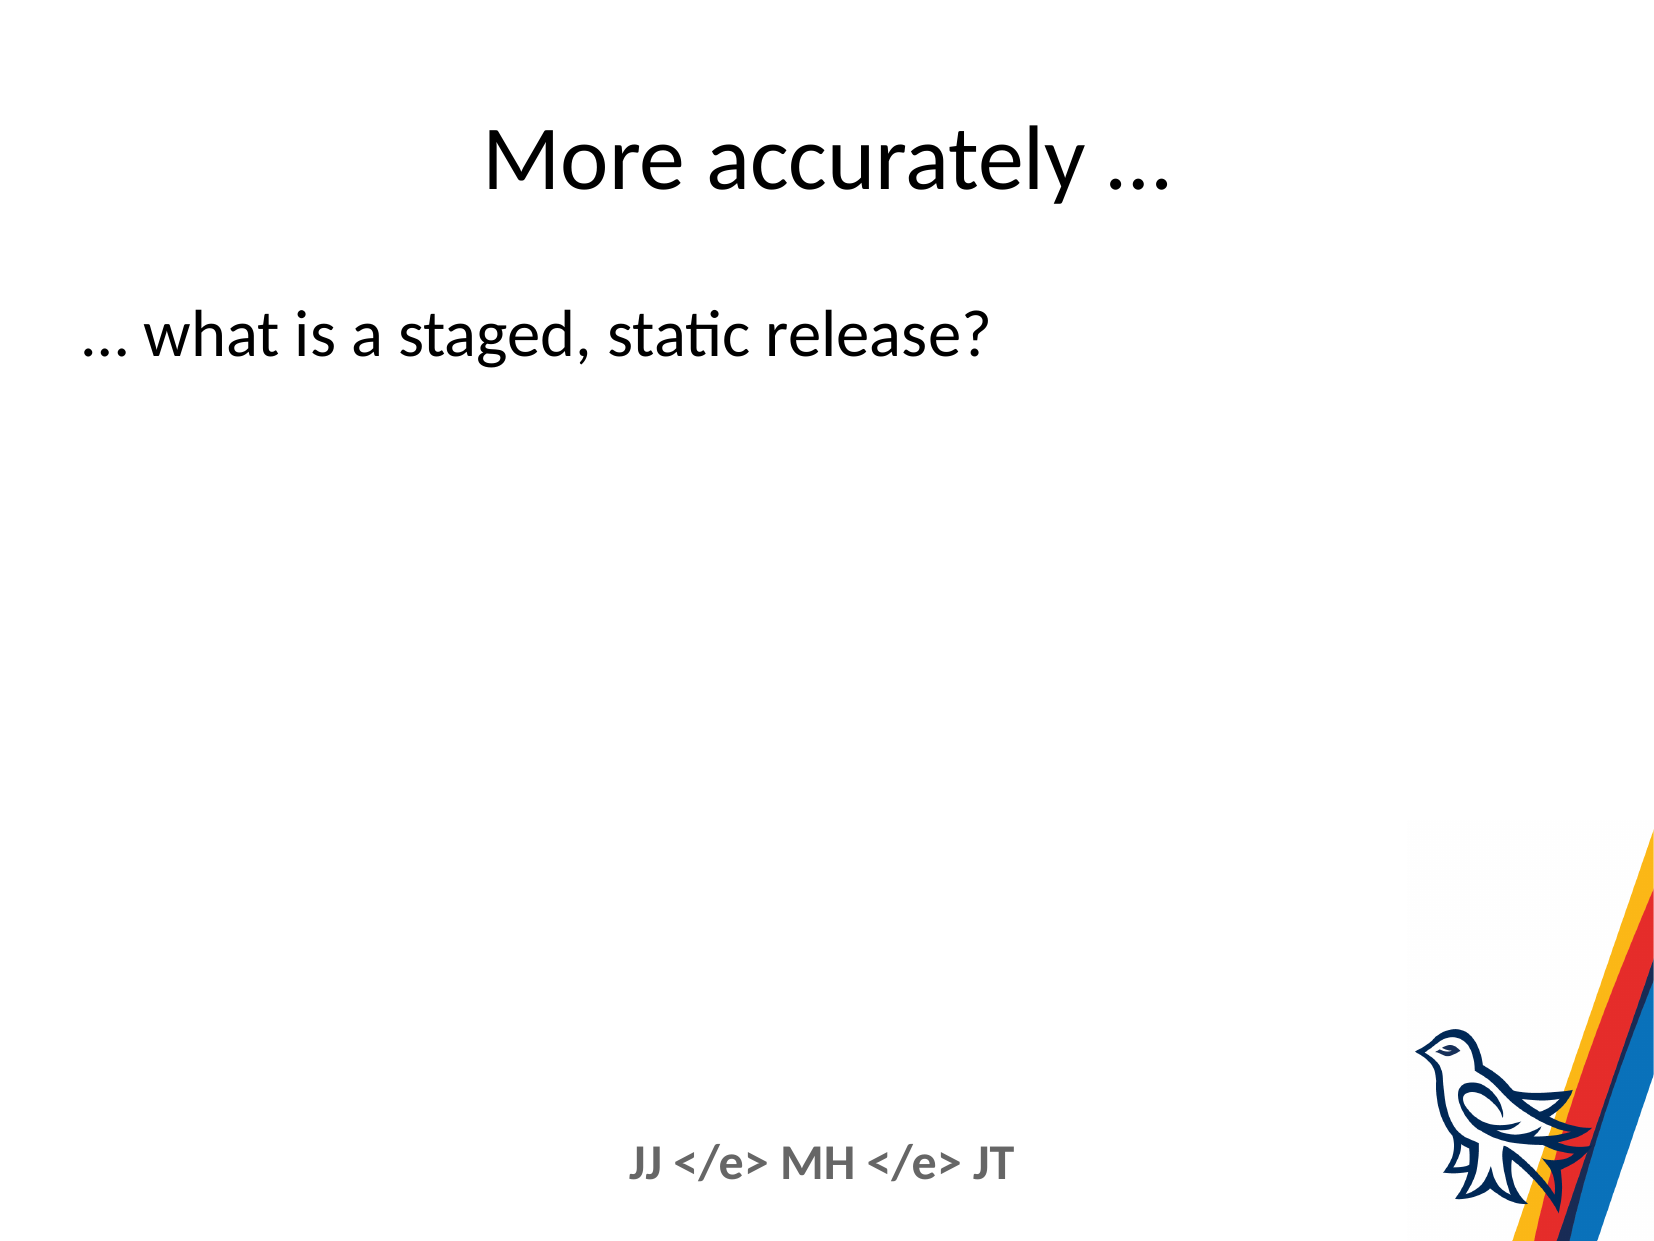

# More accurately …
… what is a staged, static release?
JJ </e> MH </e> JT